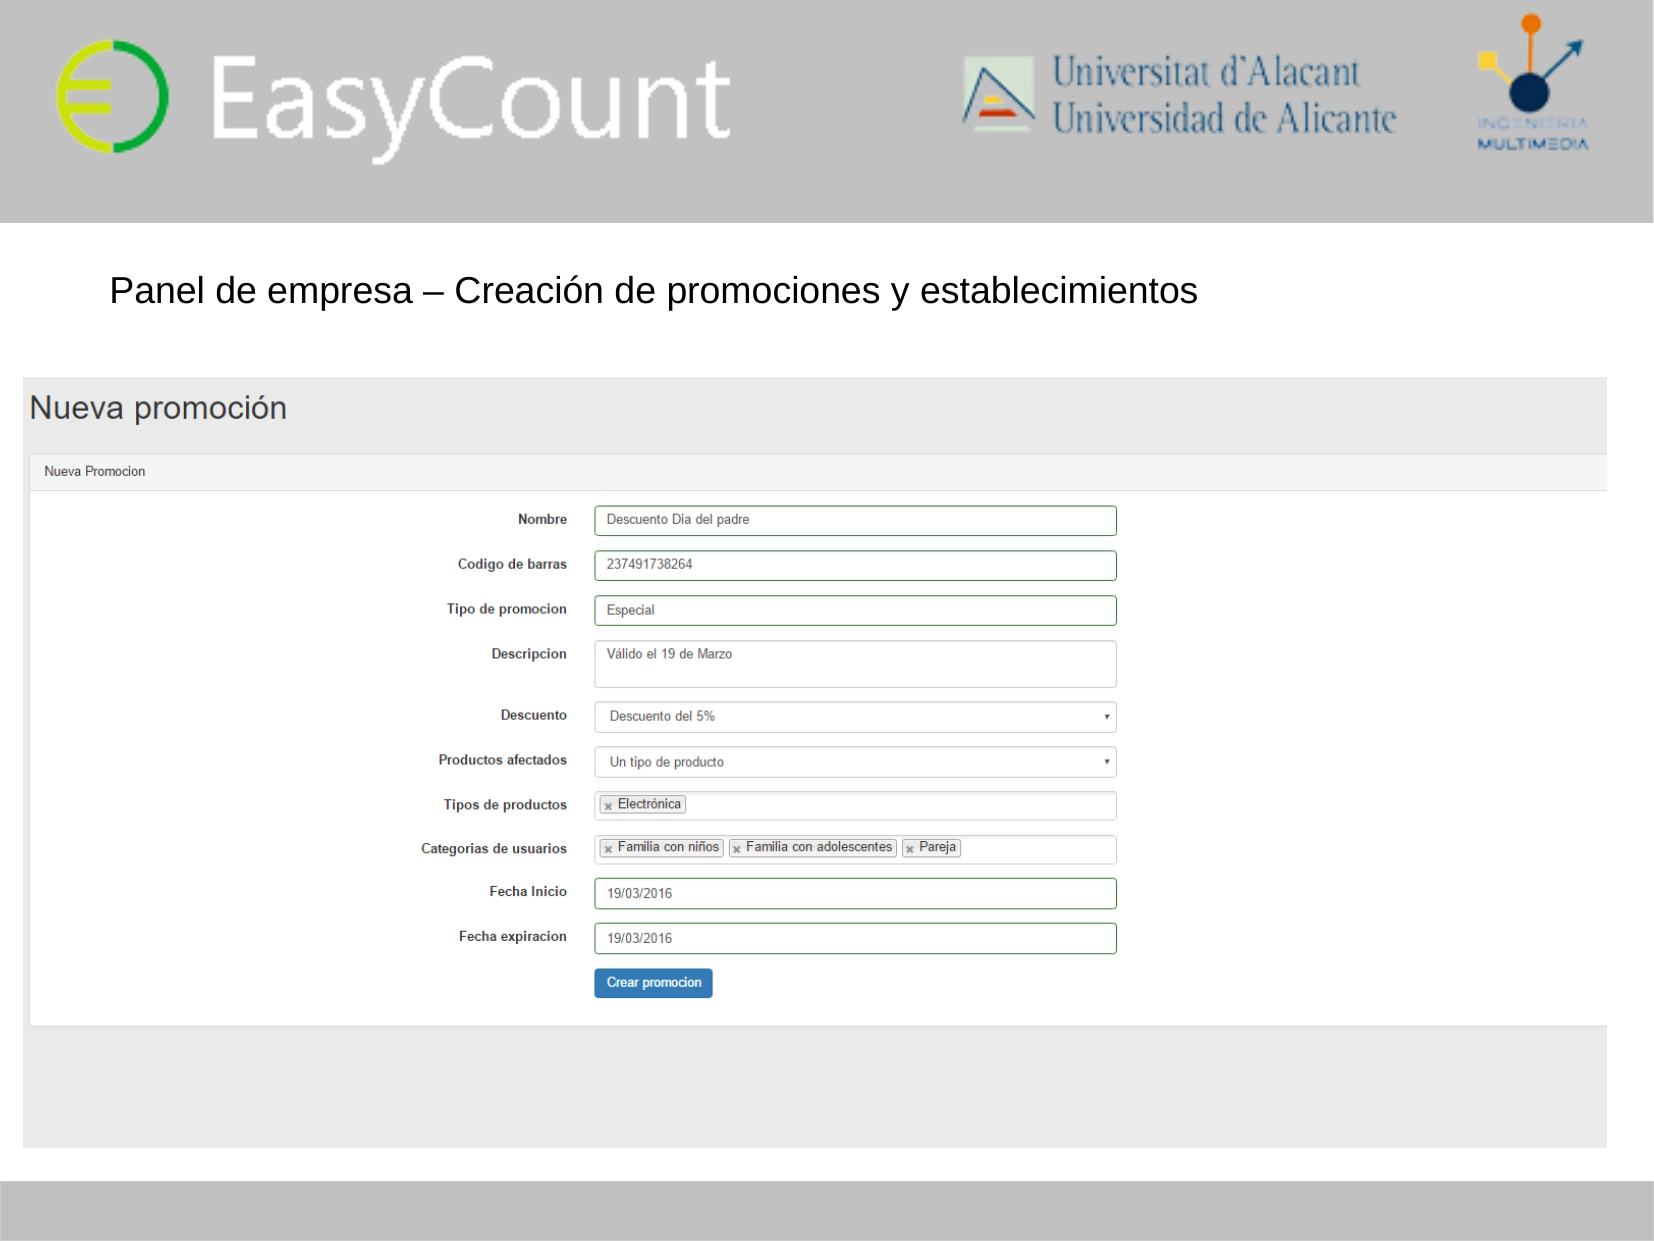

Panel de empresa – Creación de promociones y establecimientos